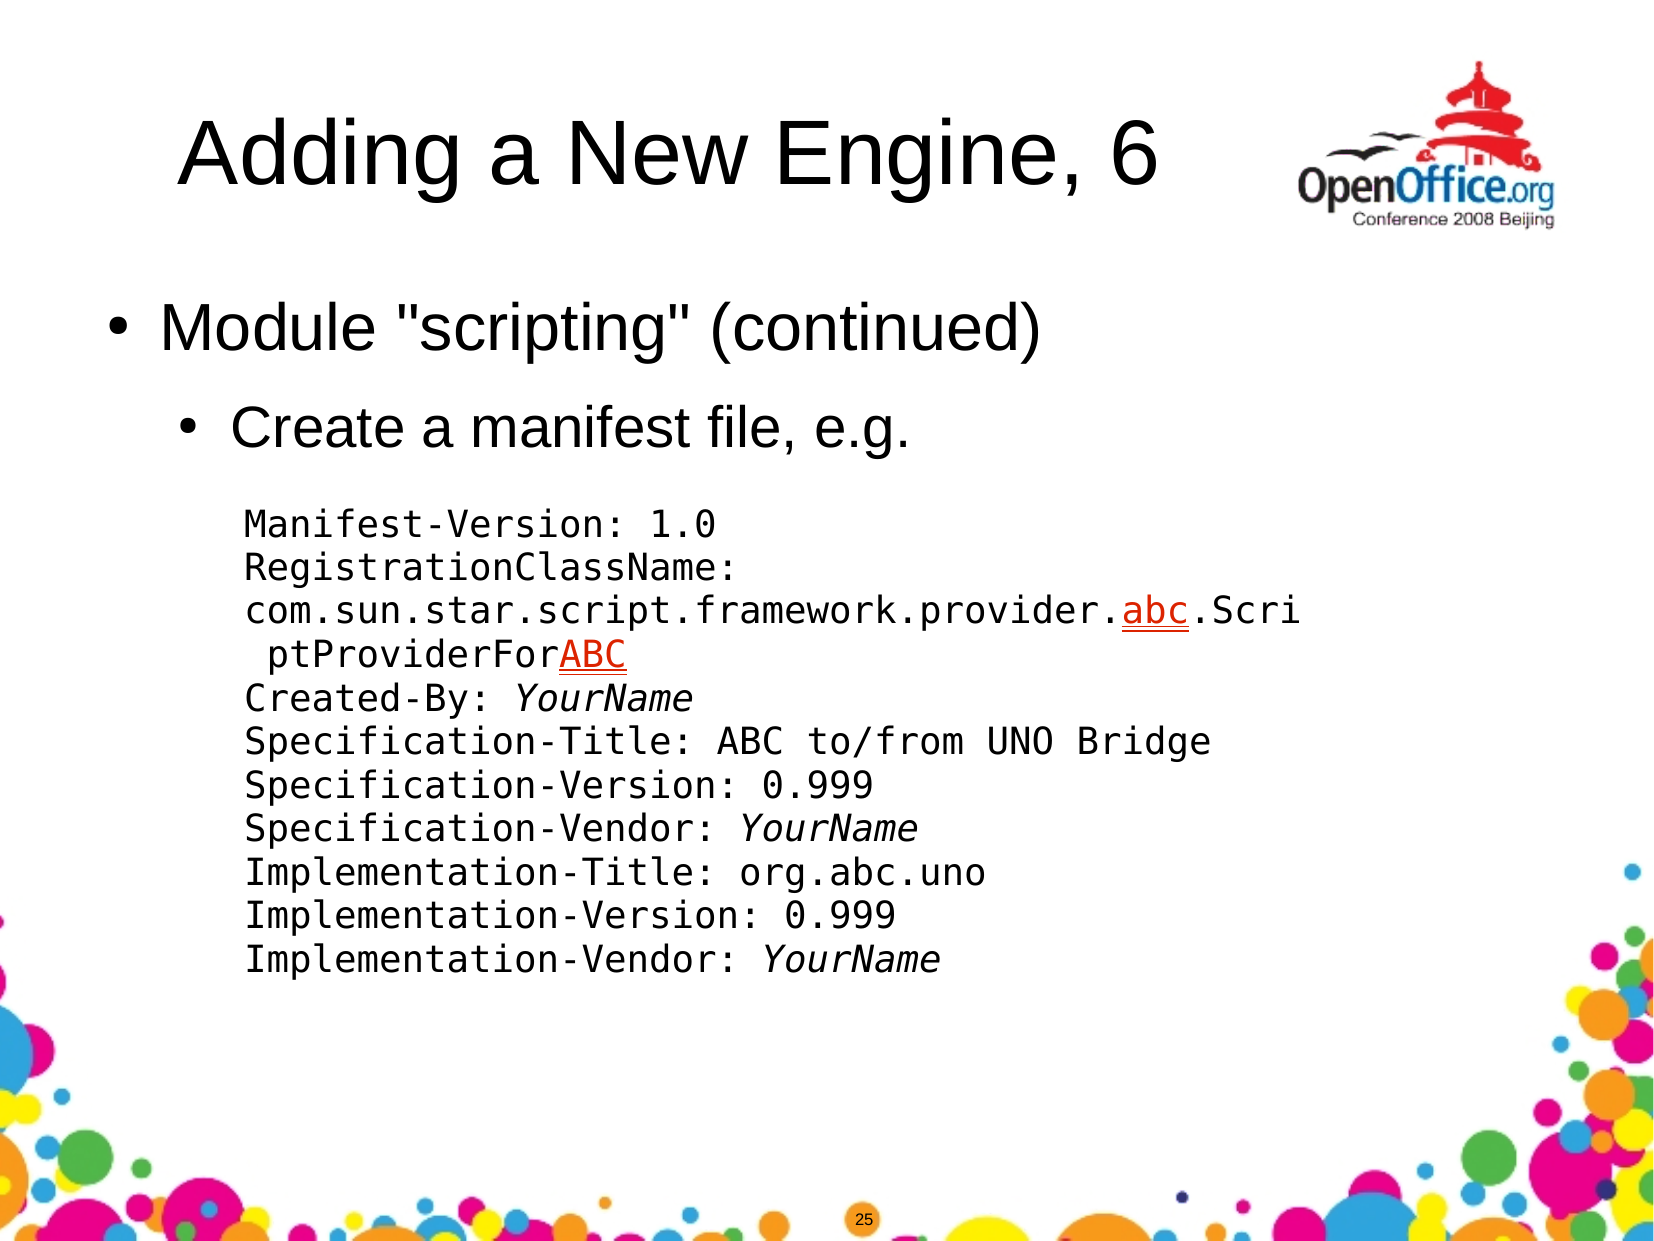

# Adding a New Engine, 6
Module "scripting" (continued)
Create a manifest file, e.g.
Manifest-Version: 1.0
RegistrationClassName: com.sun.star.script.framework.provider.abc.Scri
 ptProviderForABC
Created-By: YourName
Specification-Title: ABC to/from UNO Bridge
Specification-Version: 0.999
Specification-Vendor: YourName
Implementation-Title: org.abc.uno
Implementation-Version: 0.999
Implementation-Vendor: YourName
25